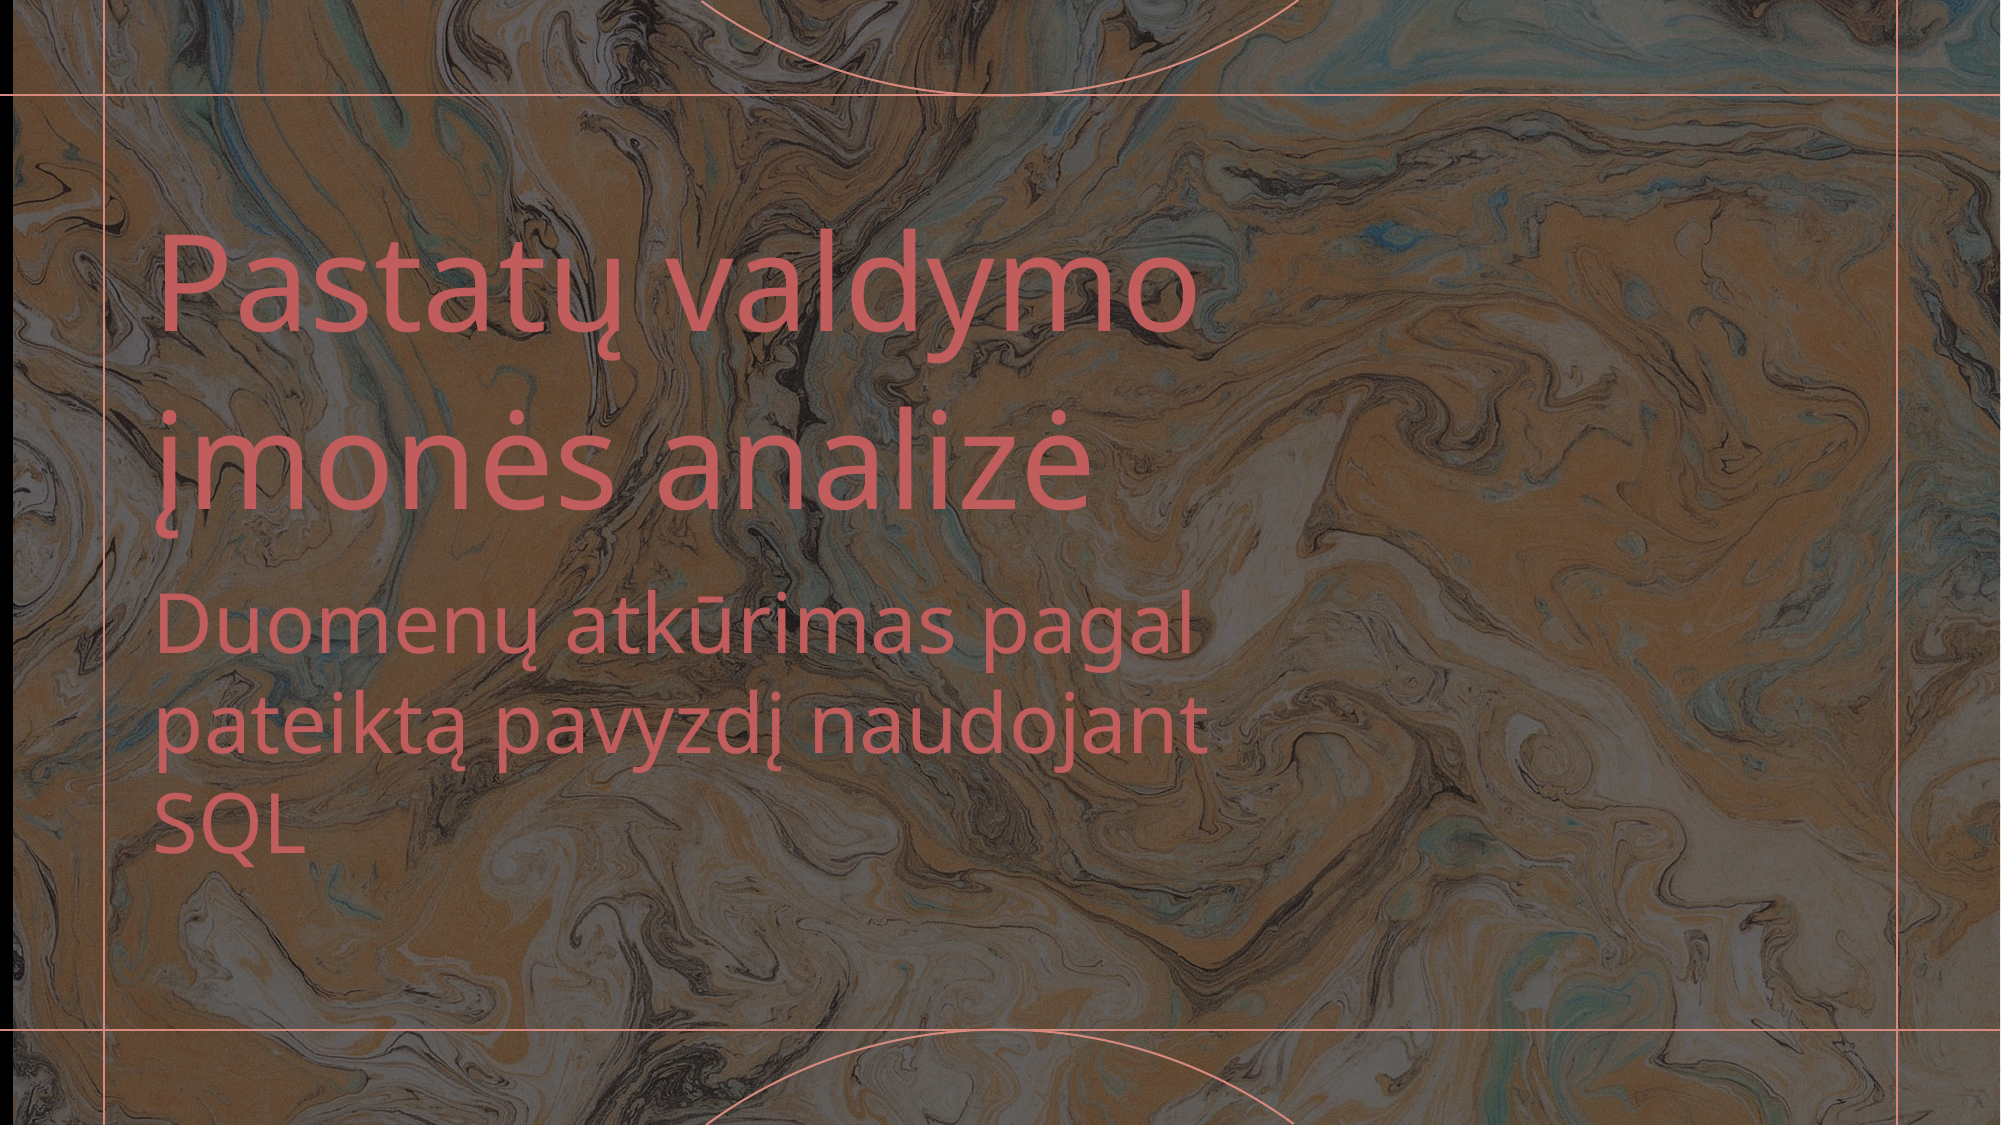

Pastatų valdymo įmonės analizė
# Duomenų atkūrimas pagal pateiktą pavyzdį naudojant SQL